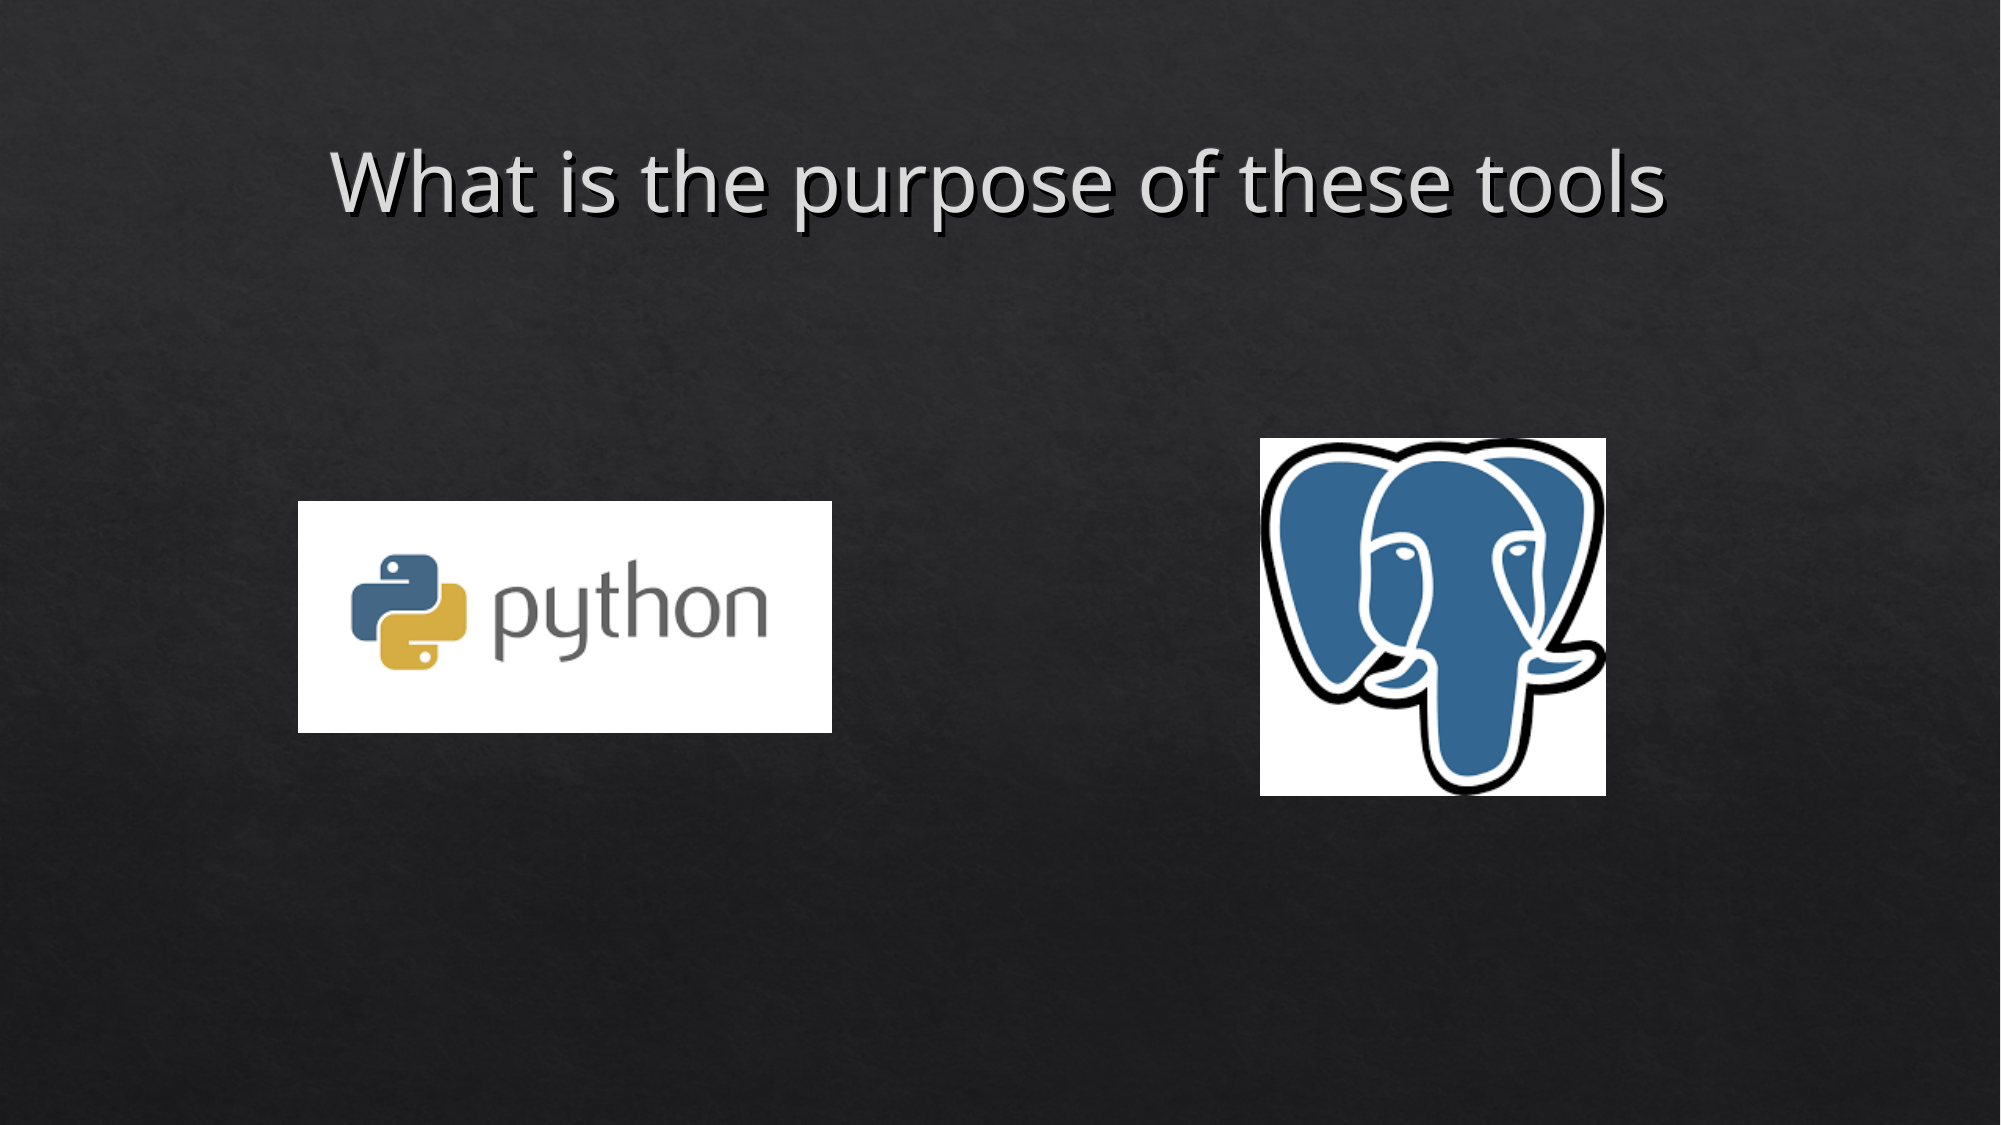

# What is the purpose of these tools